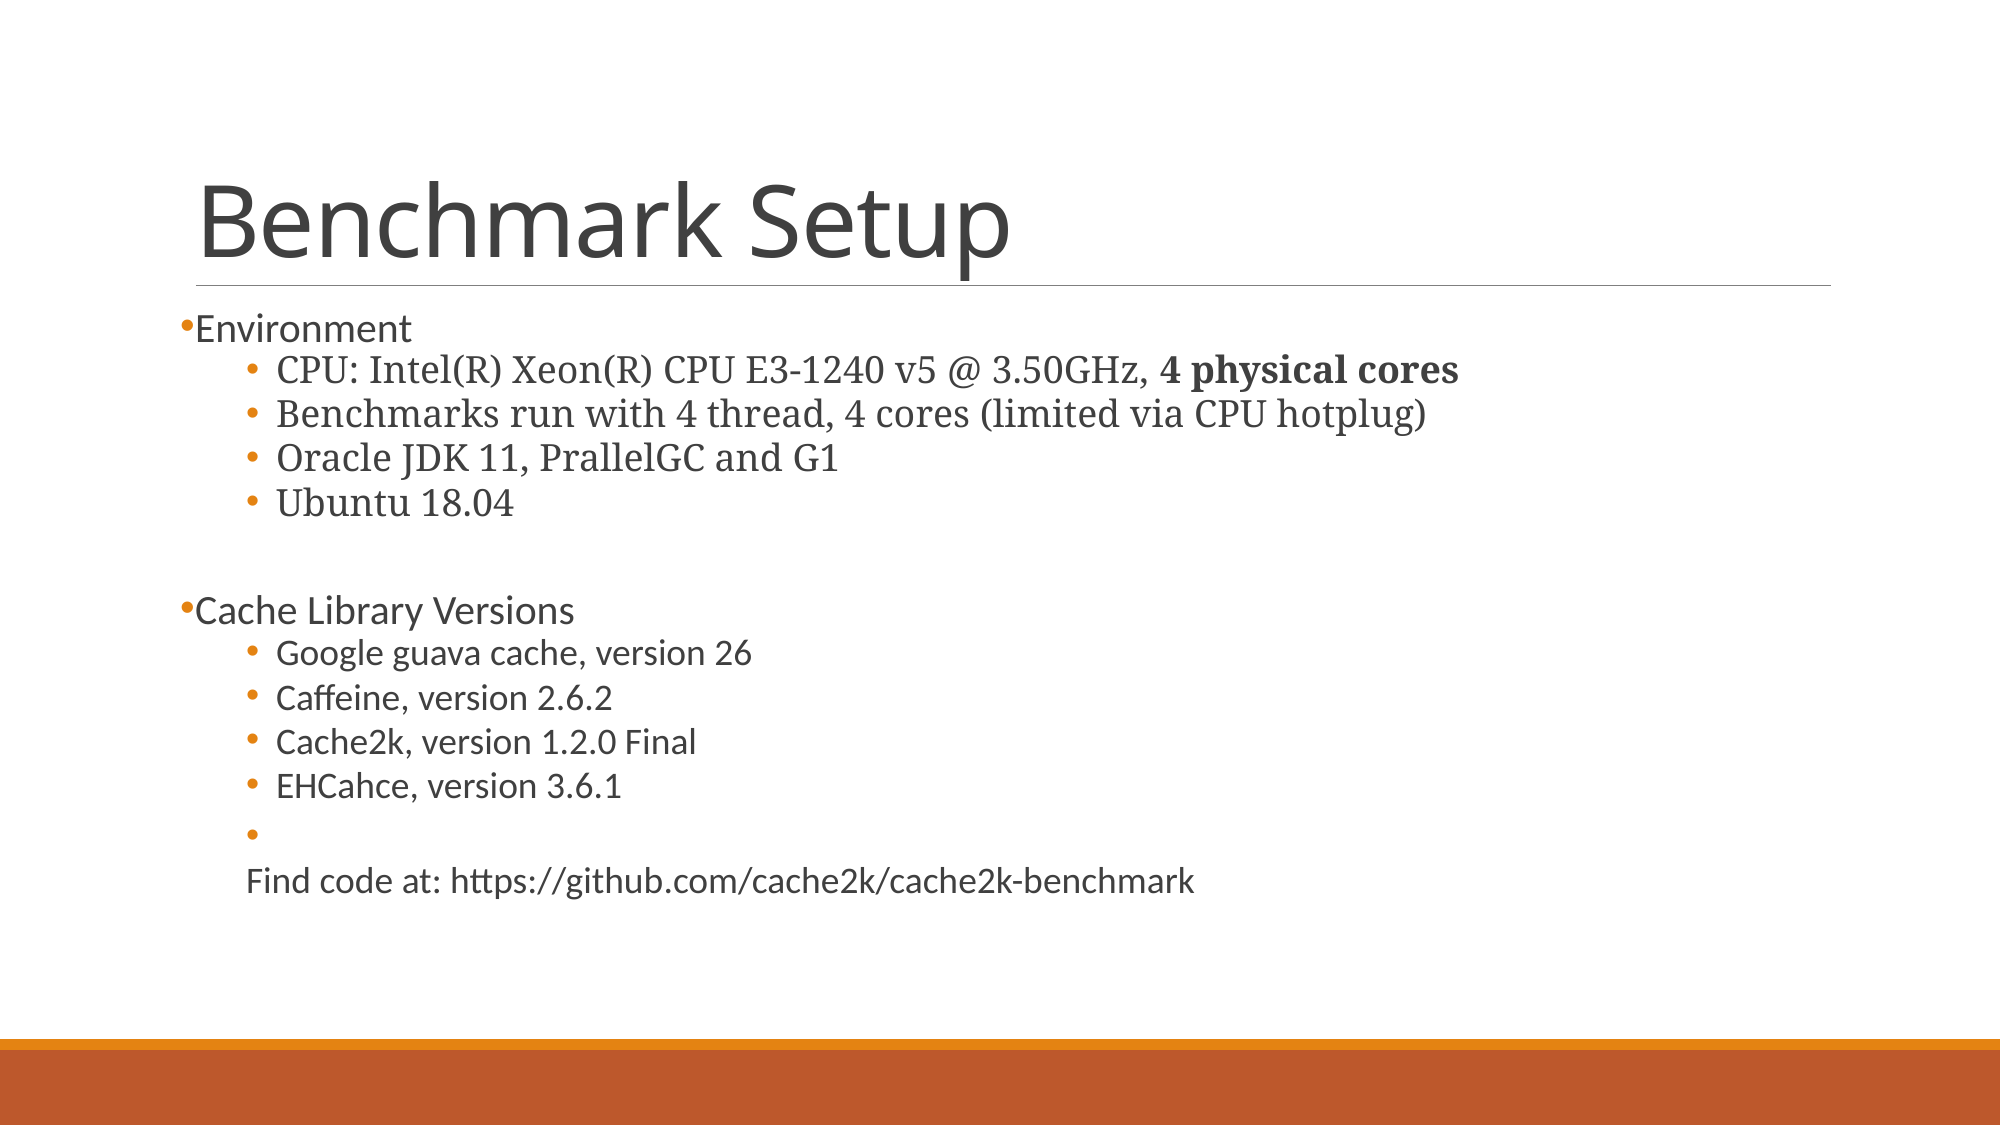

# Benchmark Setup
Environment
CPU: Intel(R) Xeon(R) CPU E3-1240 v5 @ 3.50GHz, 4 physical cores
Benchmarks run with 4 thread, 4 cores (limited via CPU hotplug)
Oracle JDK 11, PrallelGC and G1
Ubuntu 18.04
Cache Library Versions
Google guava cache, version 26
Caffeine, version 2.6.2
Cache2k, version 1.2.0 Final
EHCahce, version 3.6.1
Find code at: https://github.com/cache2k/cache2k-benchmark